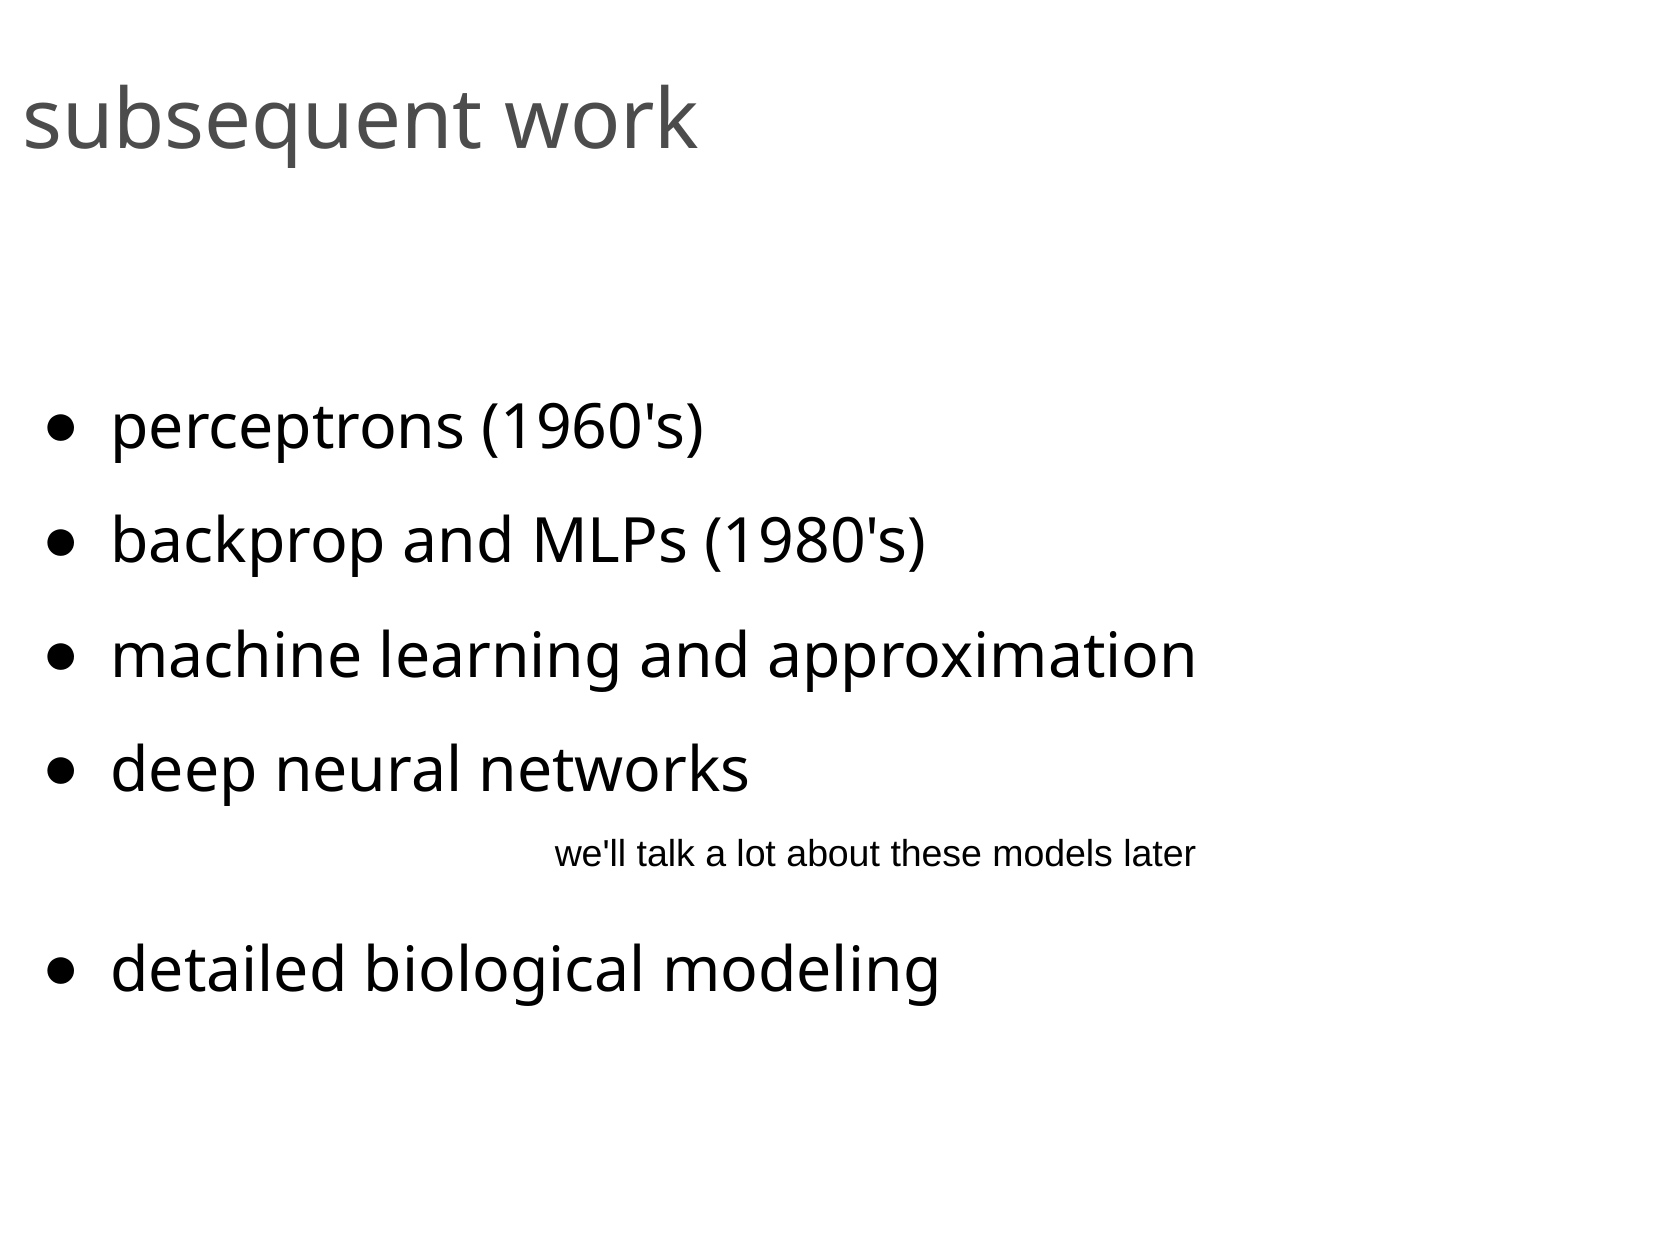

# subsequent work
perceptrons (1960's)
backprop and MLPs (1980's)
machine learning and approximation
deep neural networks
detailed biological modeling
we'll talk a lot about these models later